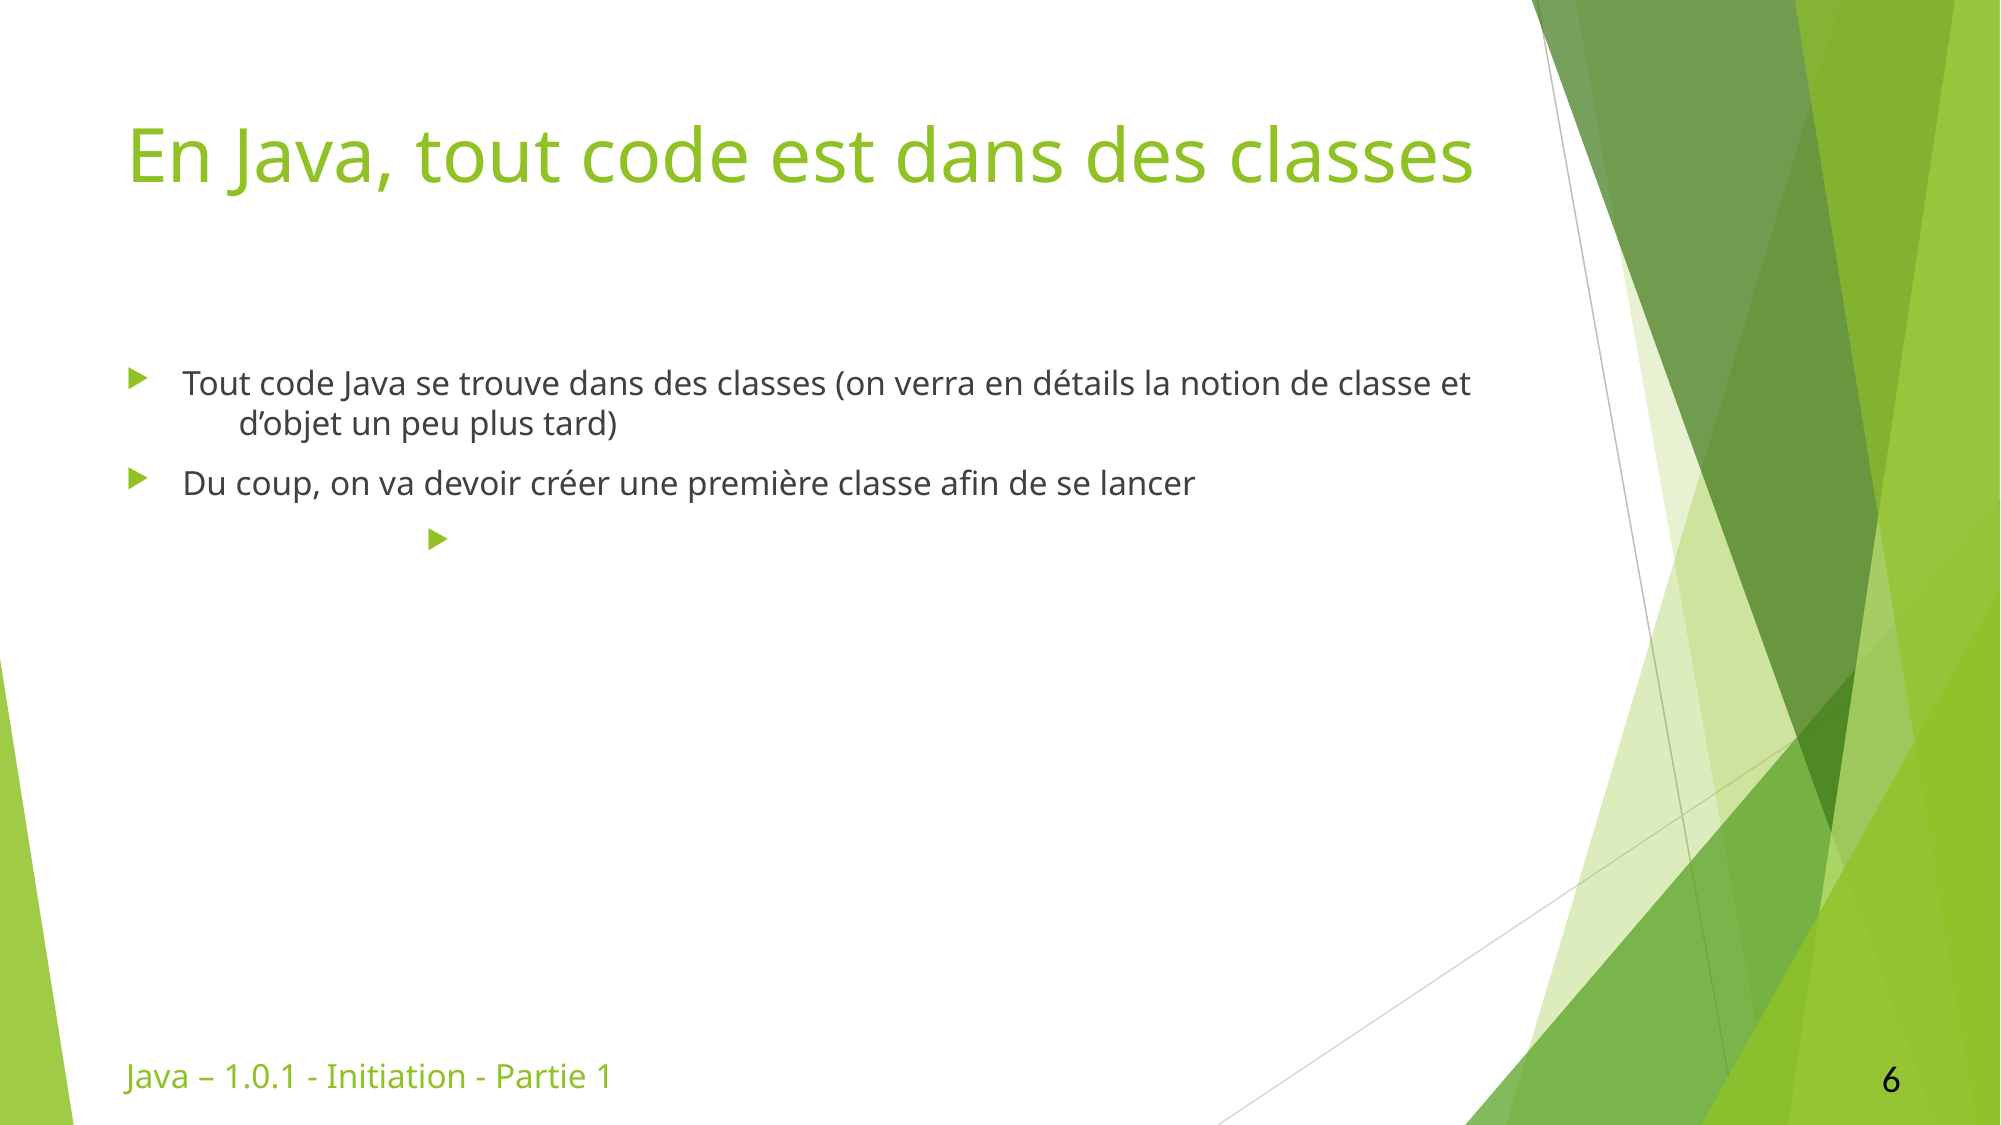

# En Java, tout code est dans des classes
Tout code Java se trouve dans des classes (on verra en détails la notion de classe et d’objet un peu plus tard)
Du coup, on va devoir créer une première classe afin de se lancer
Java – 1.0.1 - Initiation - Partie 1